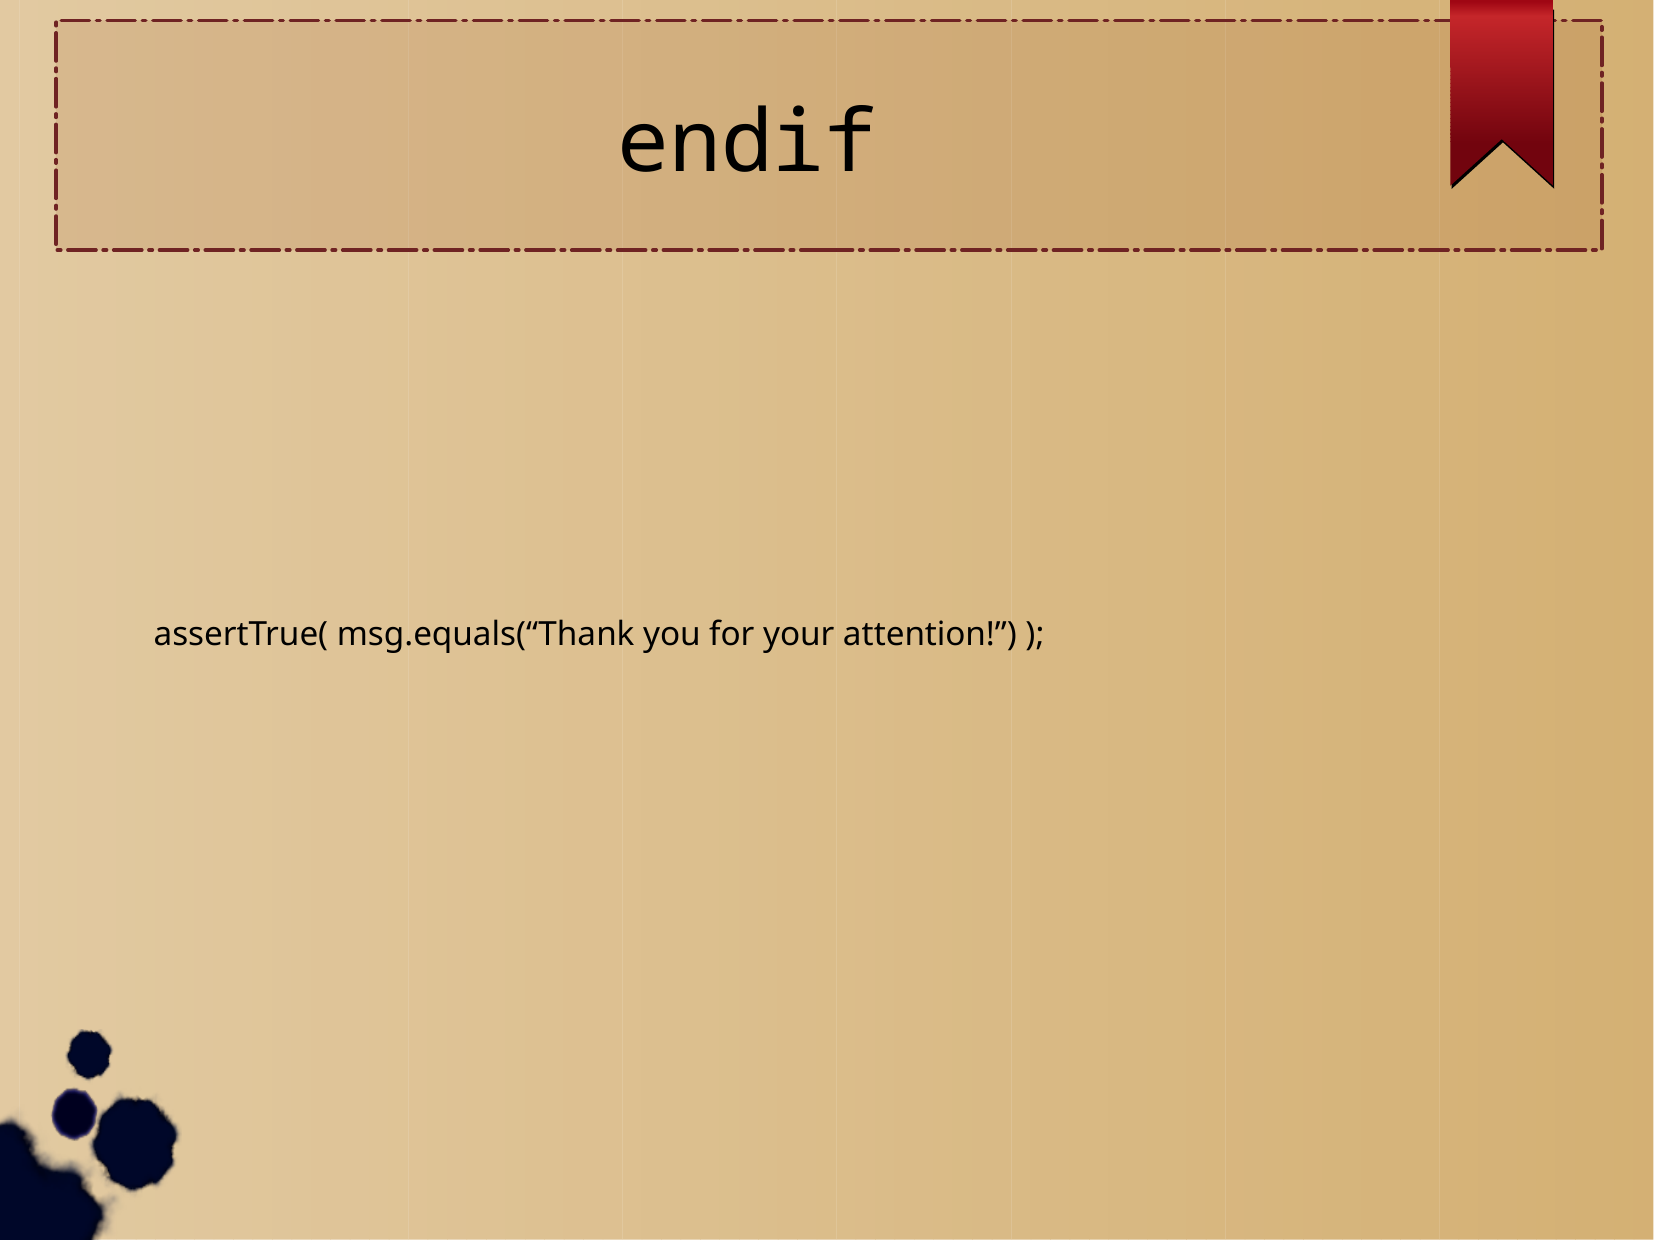

# endif
assertTrue( msg.equals(“Thank you for your attention!”) );